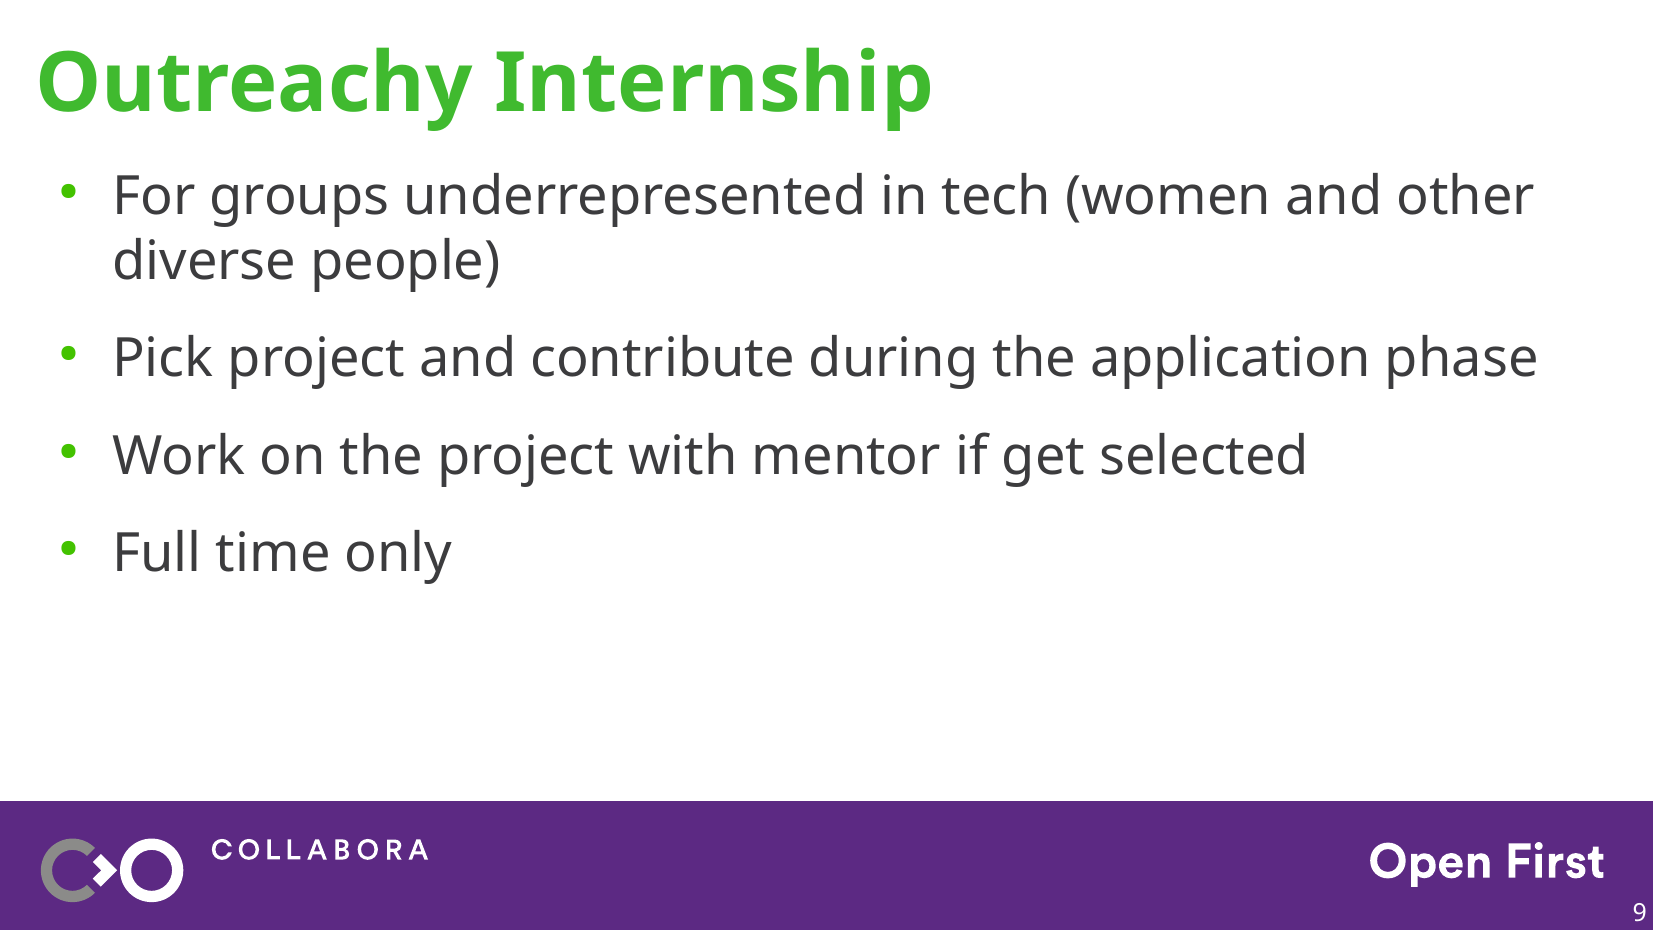

# Outreachy Internship
For groups underrepresented in tech (women and other diverse people)
Pick project and contribute during the application phase
Work on the project with mentor if get selected
Full time only